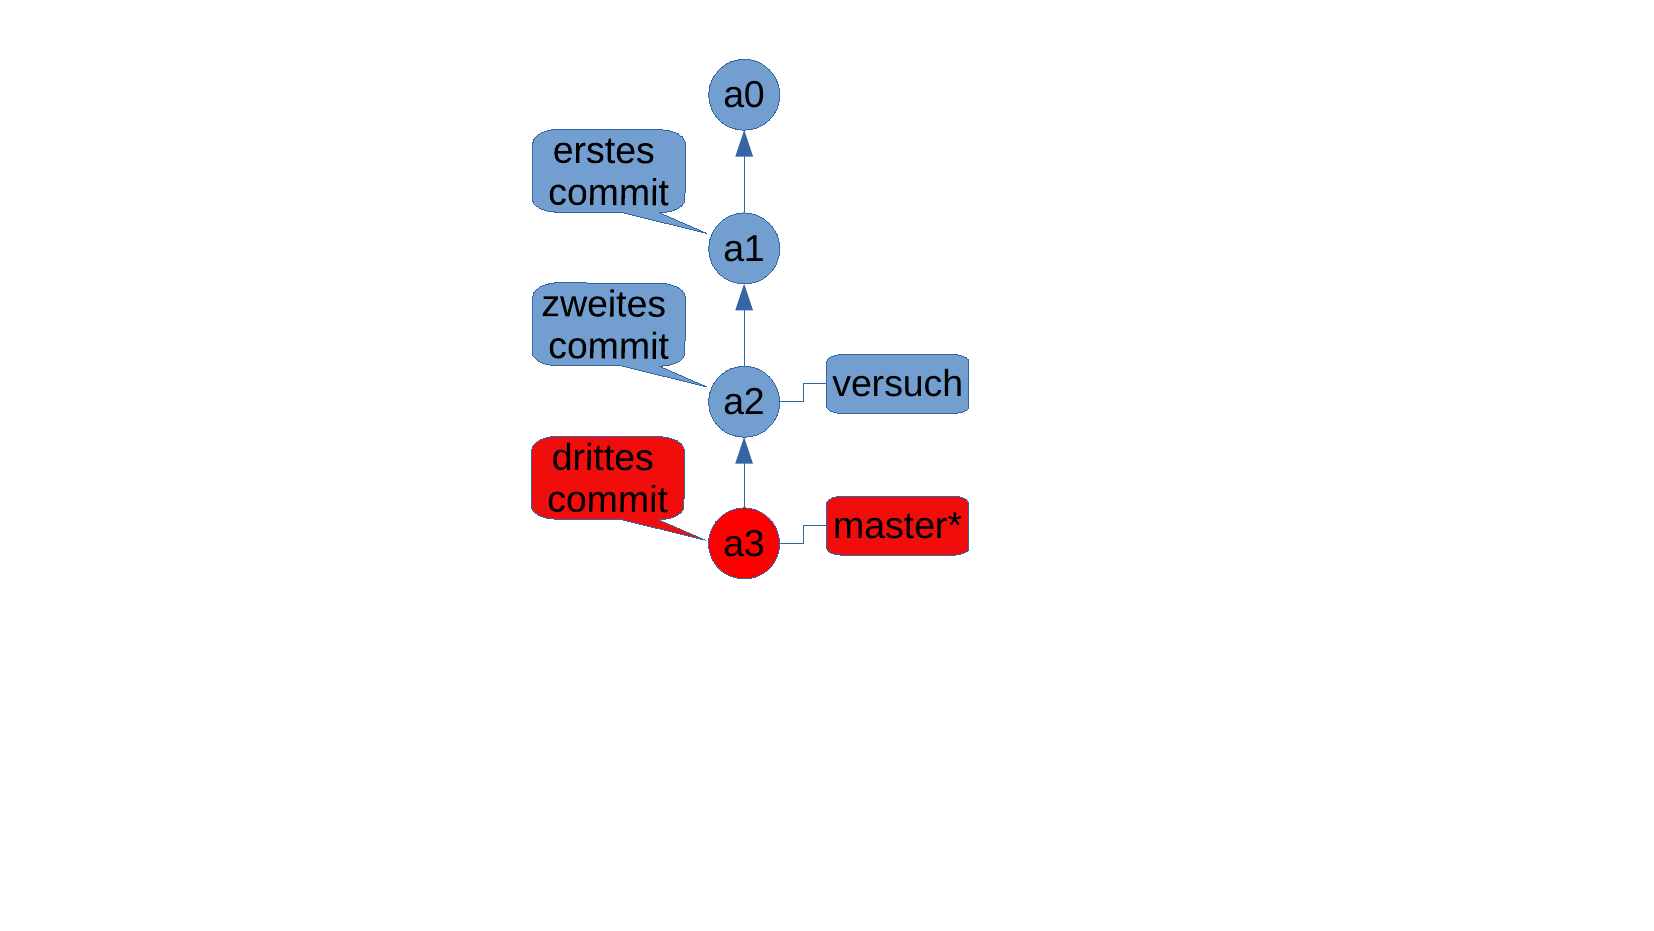

a0
erstes
commit
a1
zweites
commit
versuch
a2
drittes
commit
master*
a3